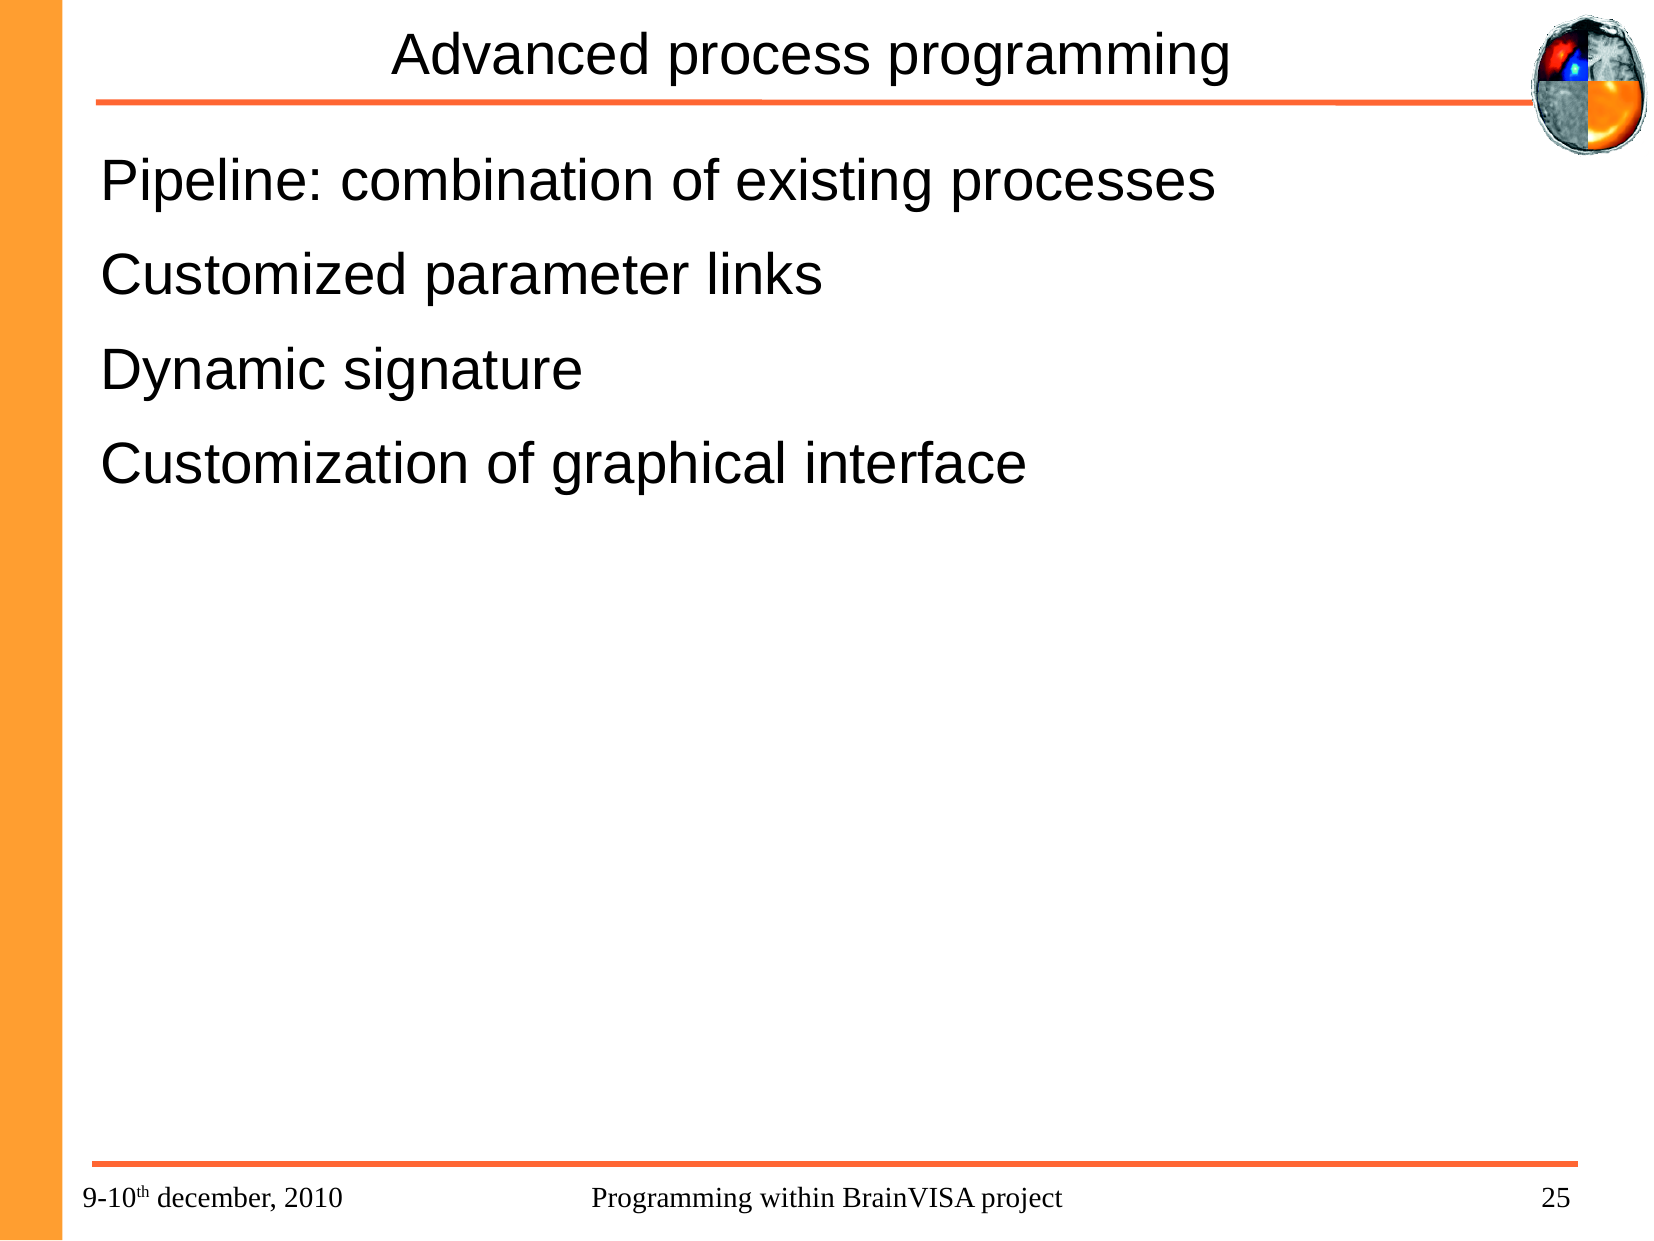

# Advanced process programming
Pipeline: combination of existing processes
Customized parameter links
Dynamic signature
Customization of graphical interface
25